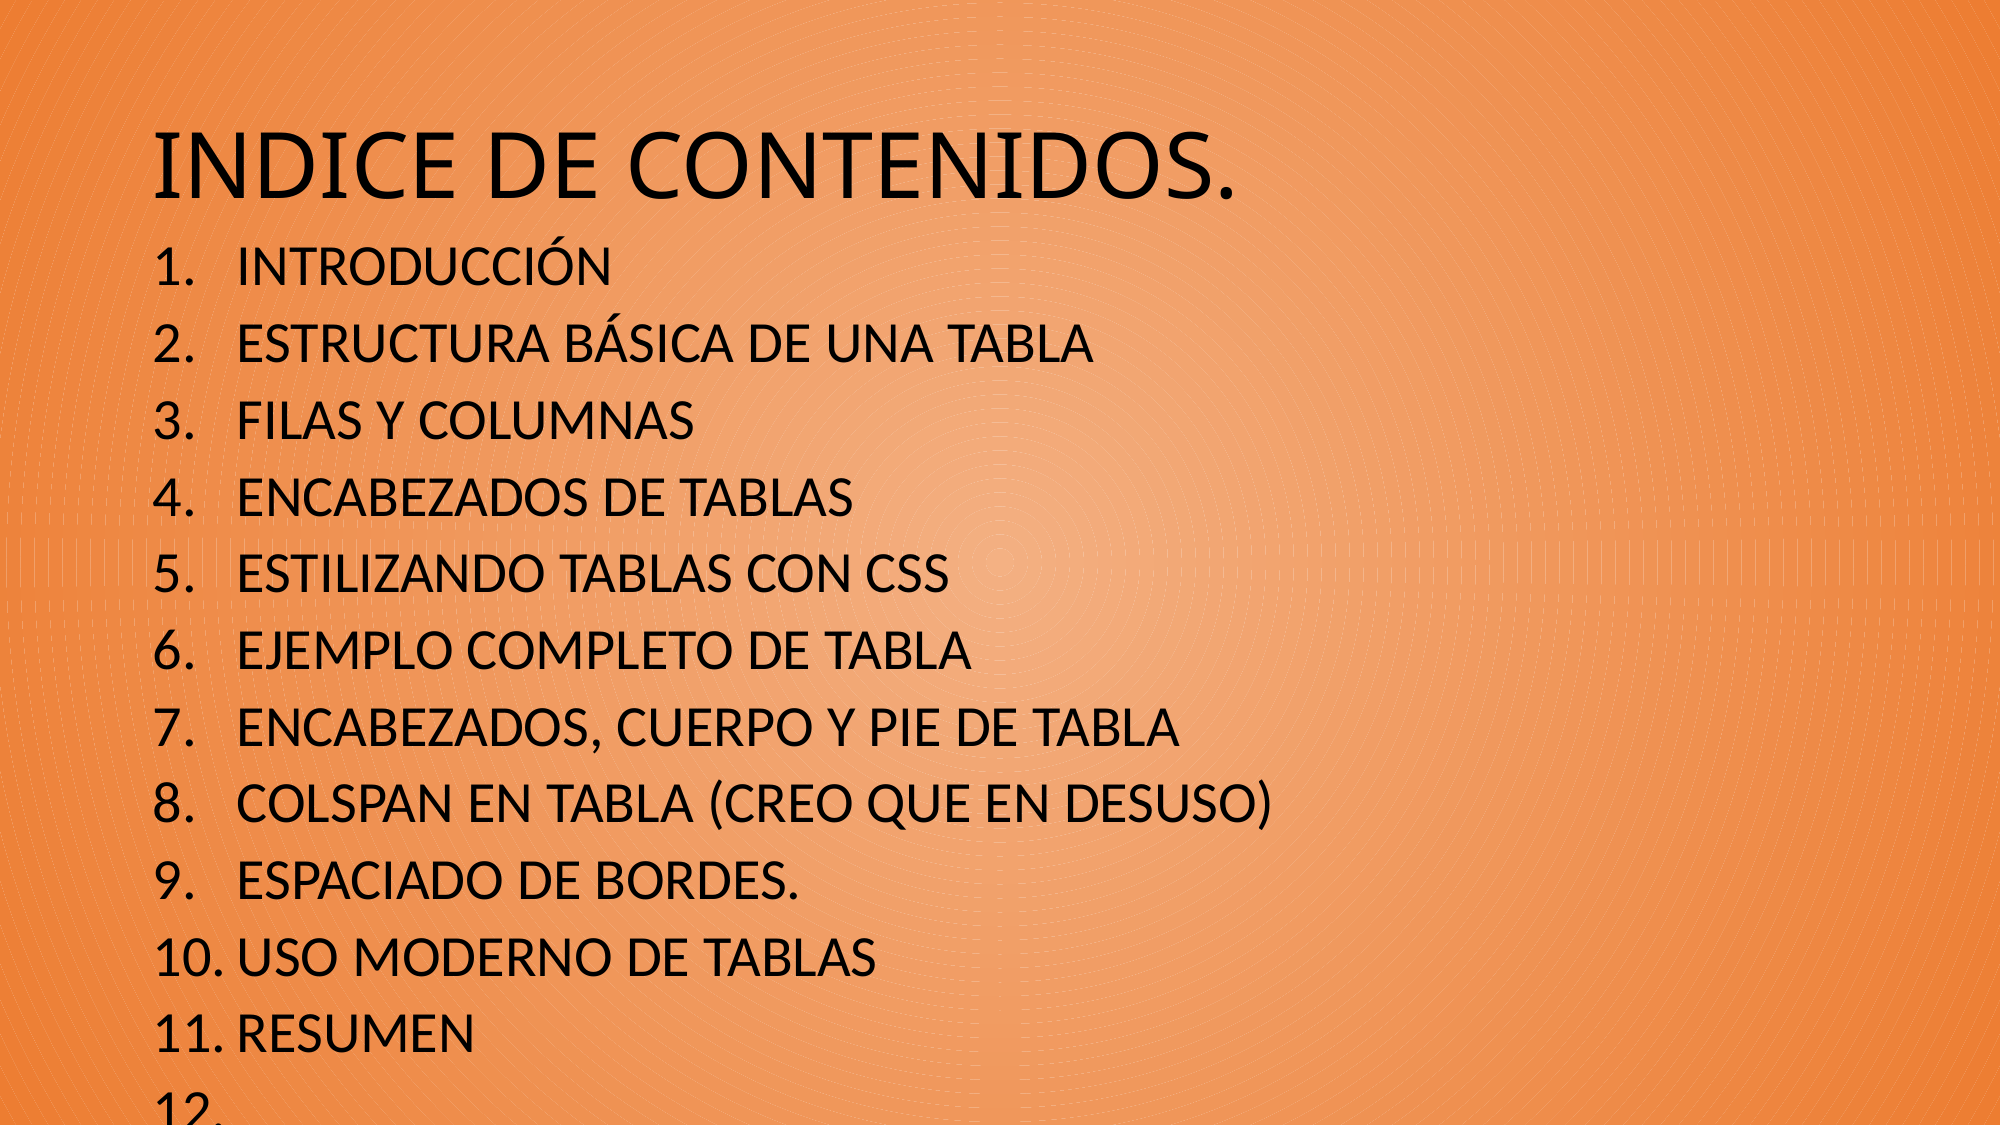

# INDICE DE CONTENIDOS.
INTRODUCCIÓN
ESTRUCTURA BÁSICA DE UNA TABLA
FILAS Y COLUMNAS
ENCABEZADOS DE TABLAS
ESTILIZANDO TABLAS CON CSS
EJEMPLO COMPLETO DE TABLA
ENCABEZADOS, CUERPO Y PIE DE TABLA
COLSPAN EN TABLA (CREO QUE EN DESUSO)
ESPACIADO DE BORDES.
USO MODERNO DE TABLAS
RESUMEN